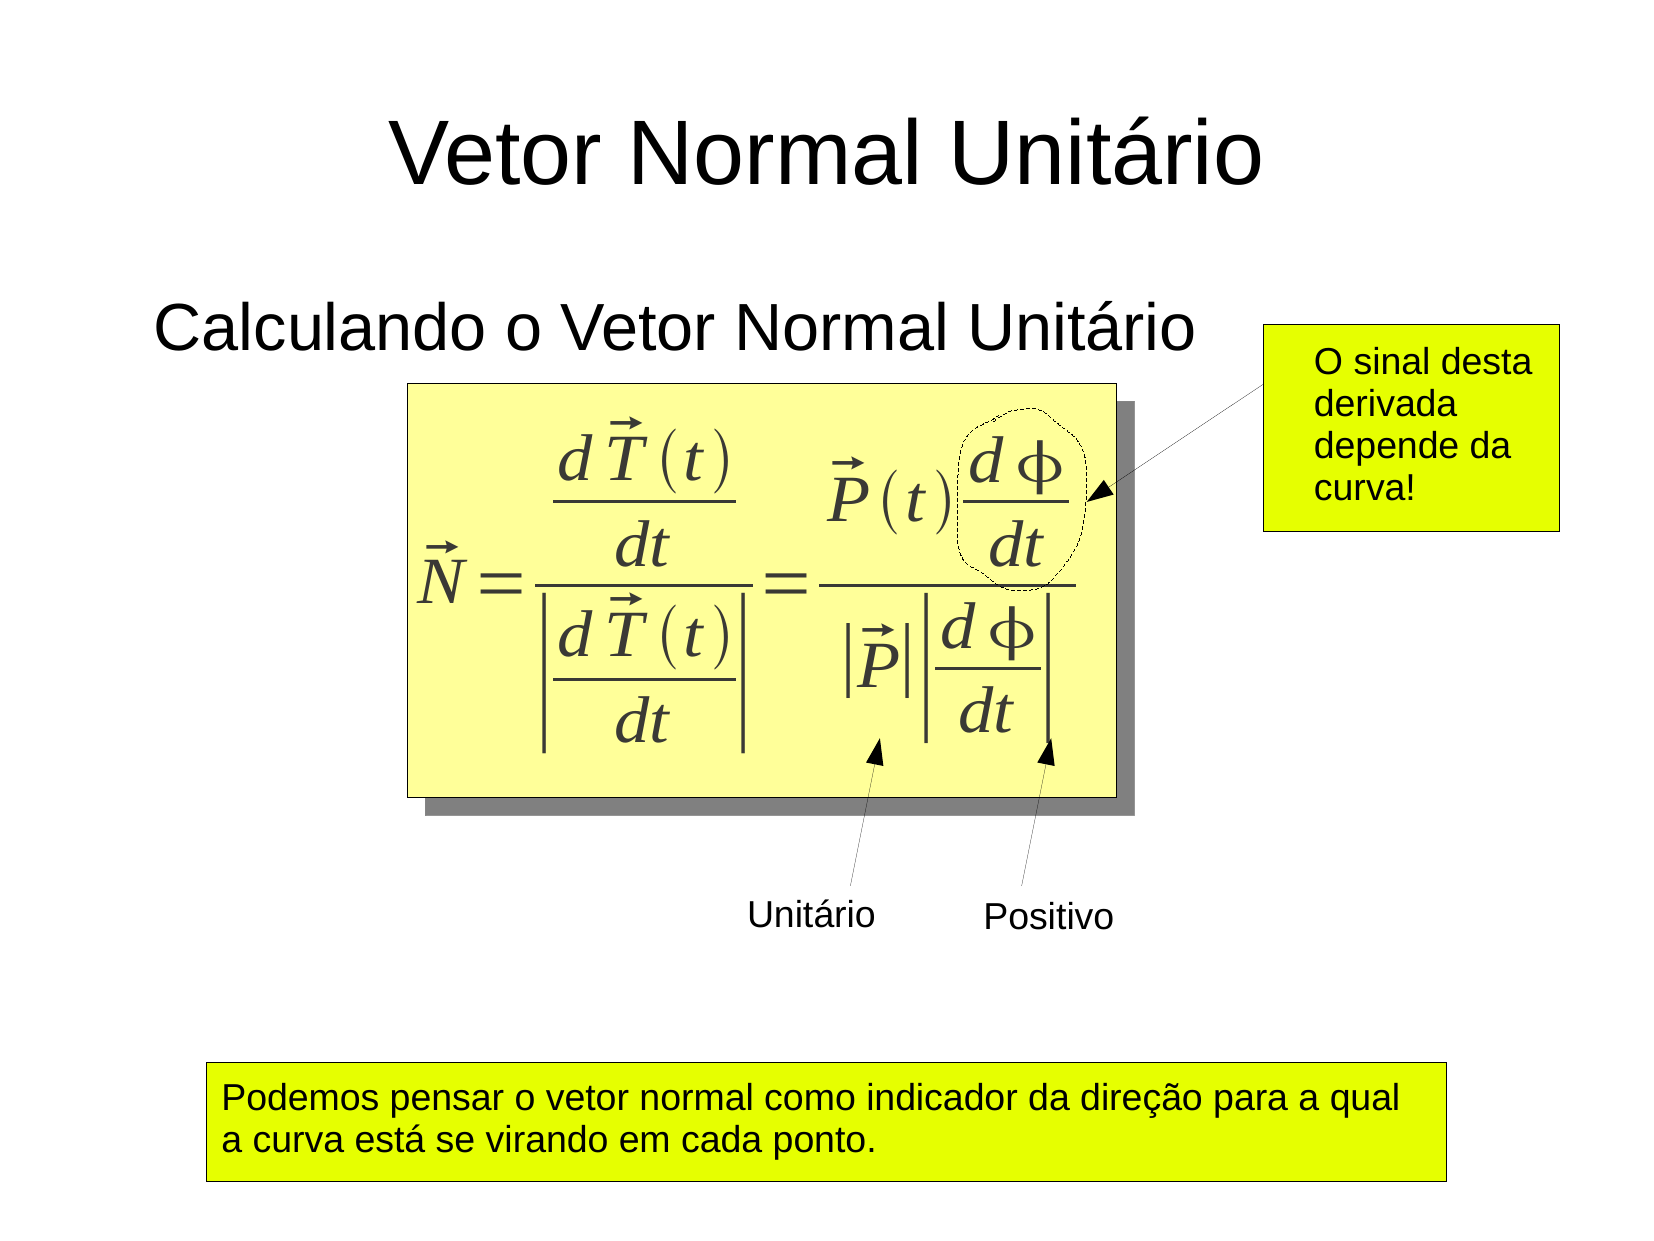

# Vetor Normal Unitário
Calculando o Vetor Normal Unitário
O sinal desta derivada depende da curva!
Unitário
Positivo
Podemos pensar o vetor normal como indicador da direção para a qual a curva está se virando em cada ponto.